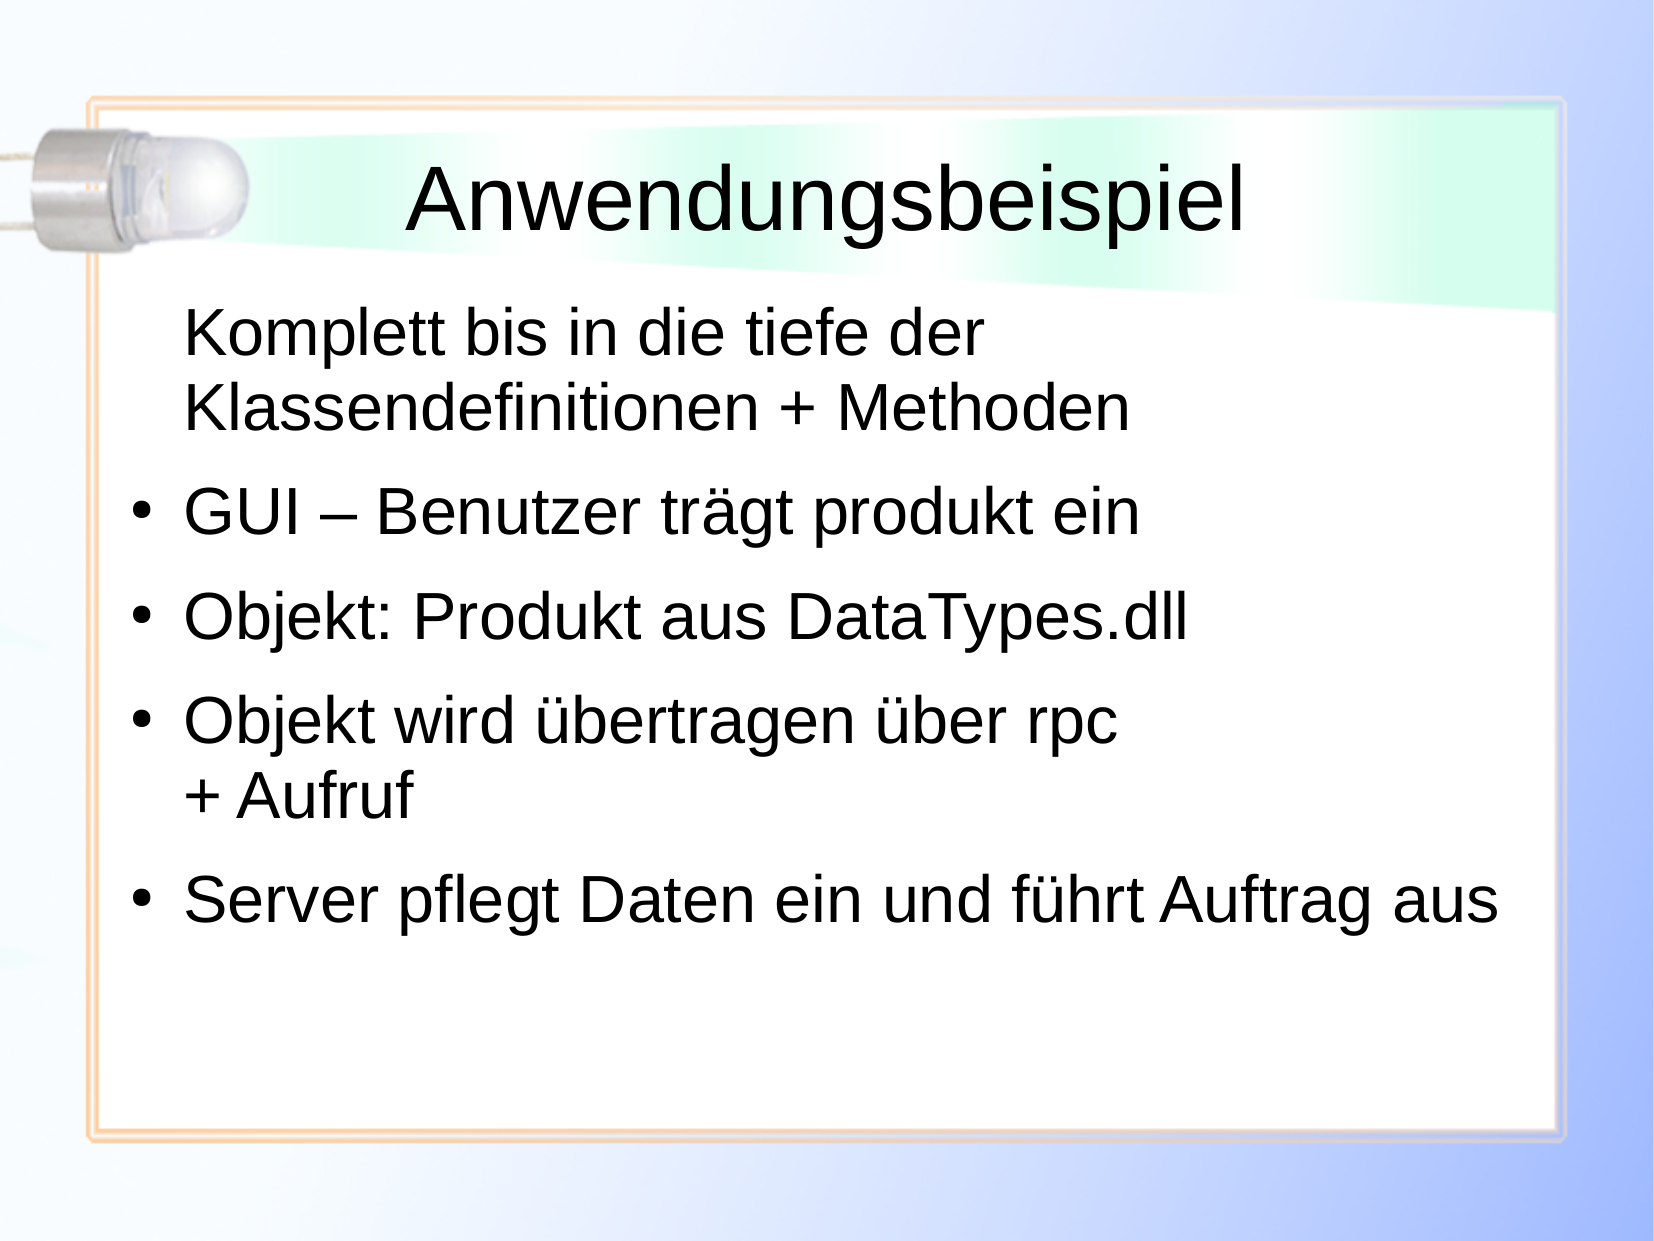

# Anwendungsbeispiel
Komplett bis in die tiefe der Klassendefinitionen + Methoden
GUI – Benutzer trägt produkt ein
Objekt: Produkt aus DataTypes.dll
Objekt wird übertragen über rpc
+ Aufruf
Server pflegt Daten ein und führt Auftrag aus